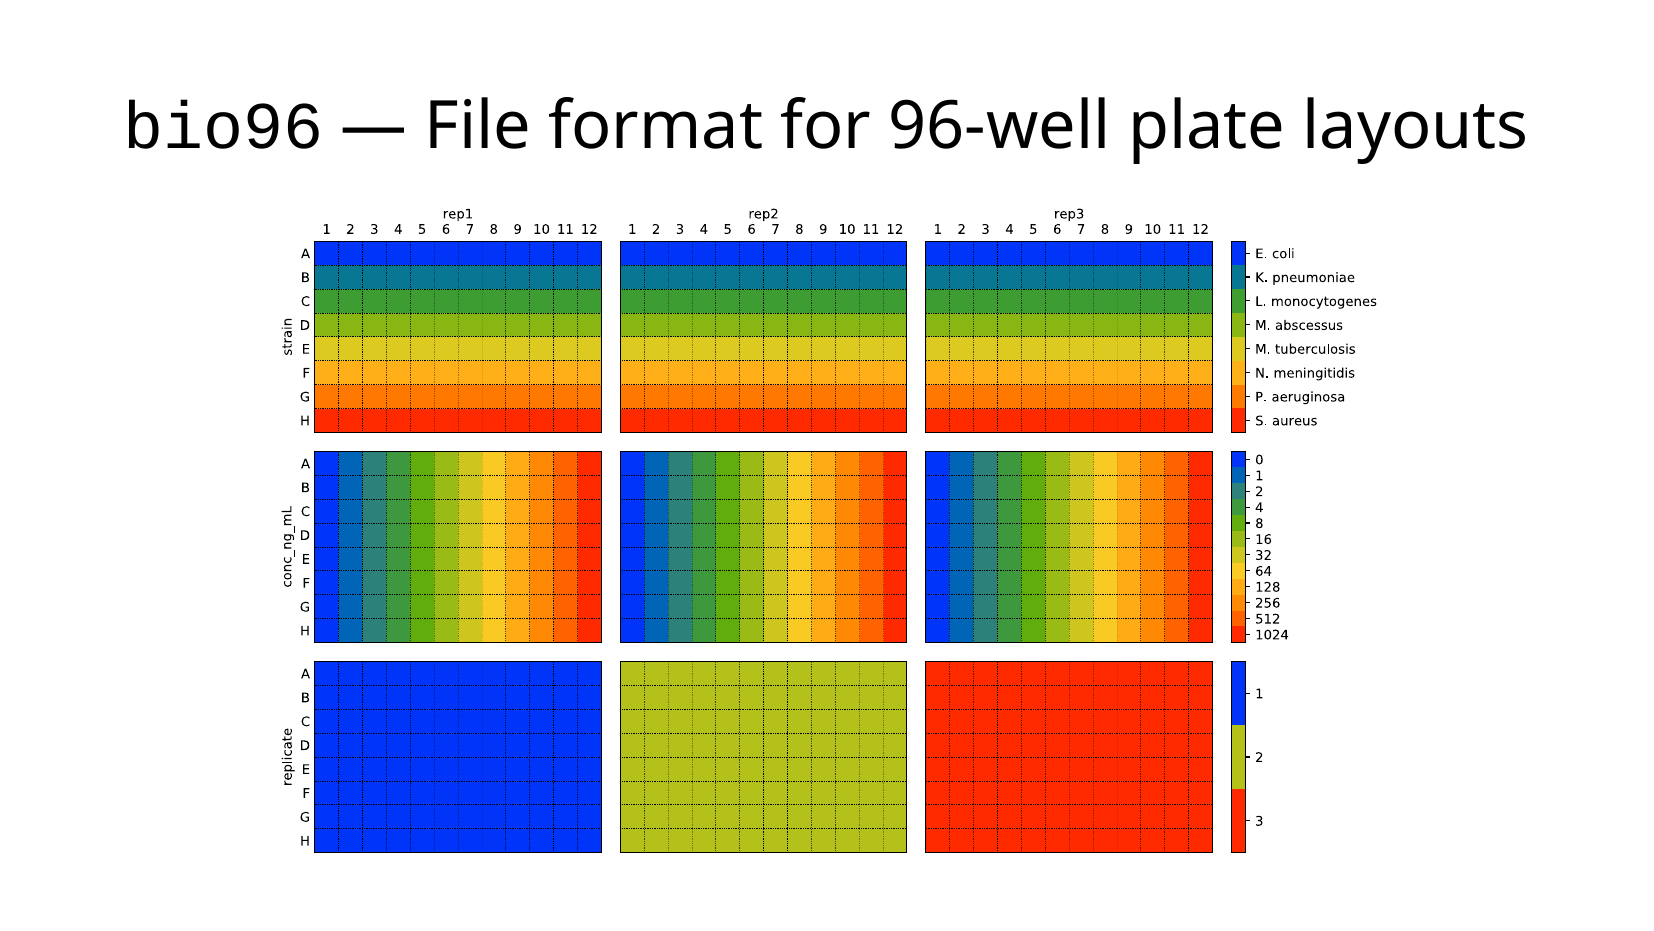

# bio96 — File format for 96-well plate layouts